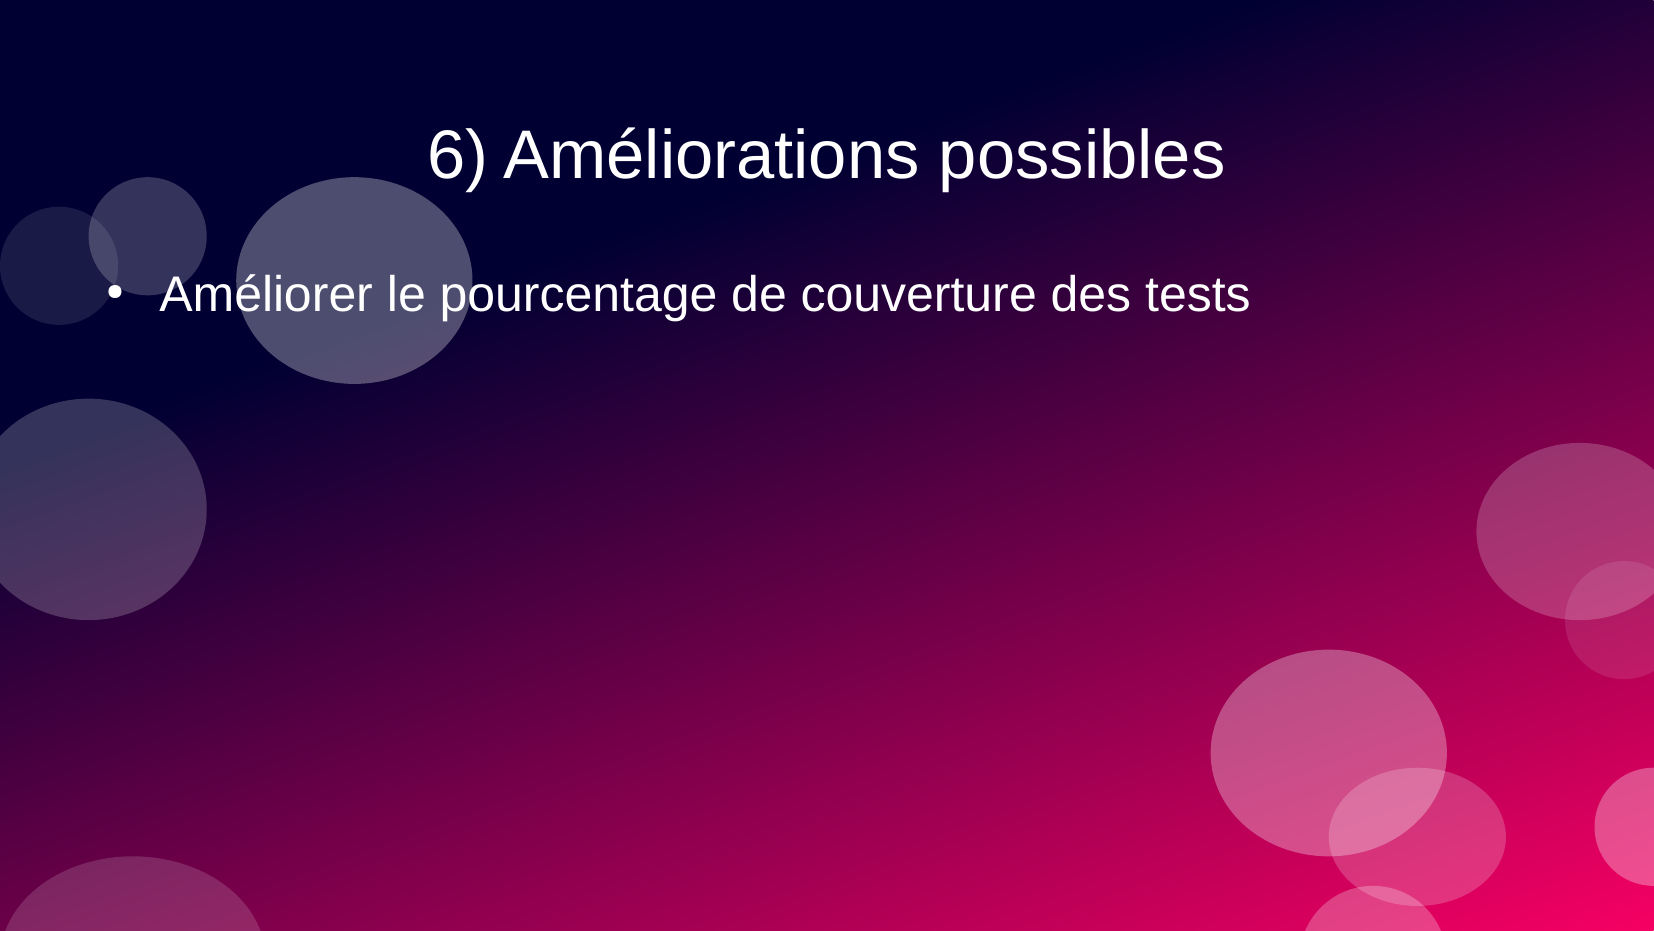

# 6) Améliorations possibles
Améliorer le pourcentage de couverture des tests